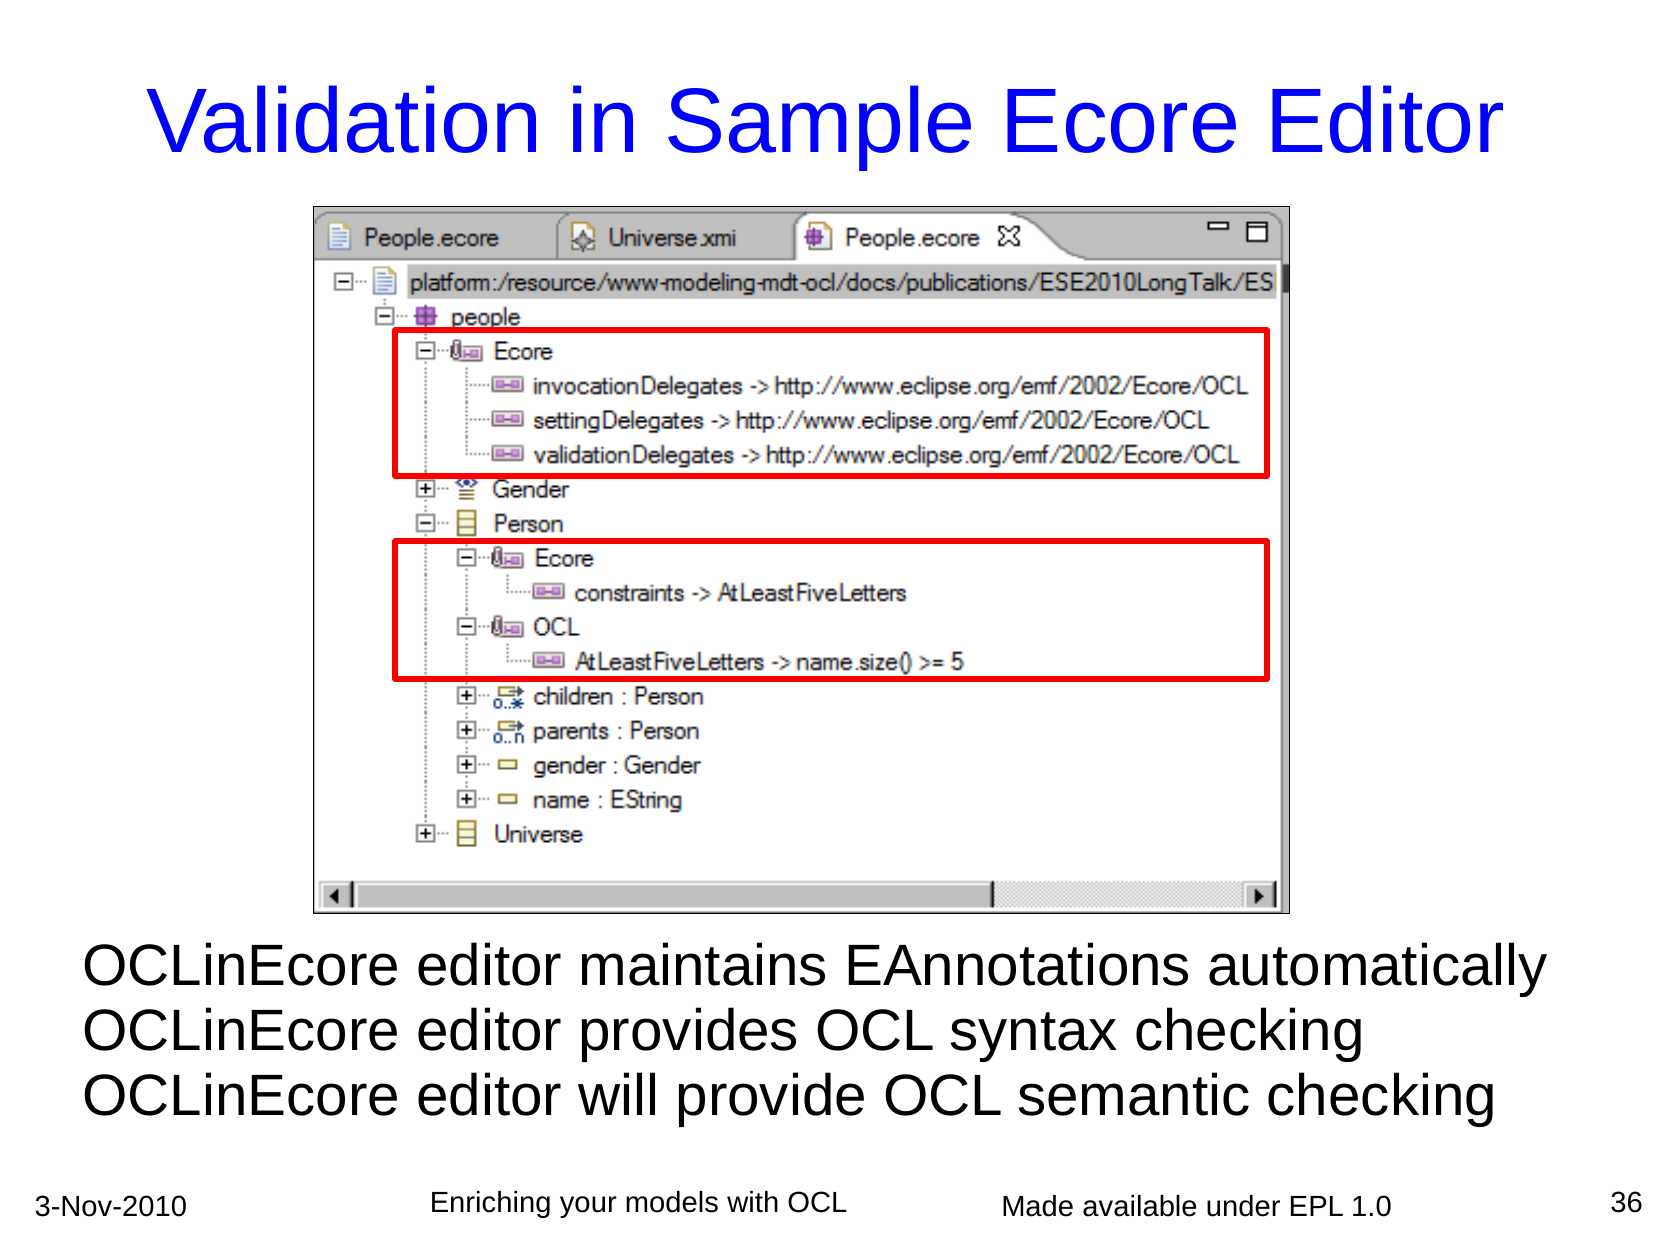

# Validation in Sample Ecore Editor
OCLinEcore editor maintains EAnnotations automatically
OCLinEcore editor provides OCL syntax checking
OCLinEcore editor will provide OCL semantic checking
Enriching your models with OCL
36
3-Nov-2010